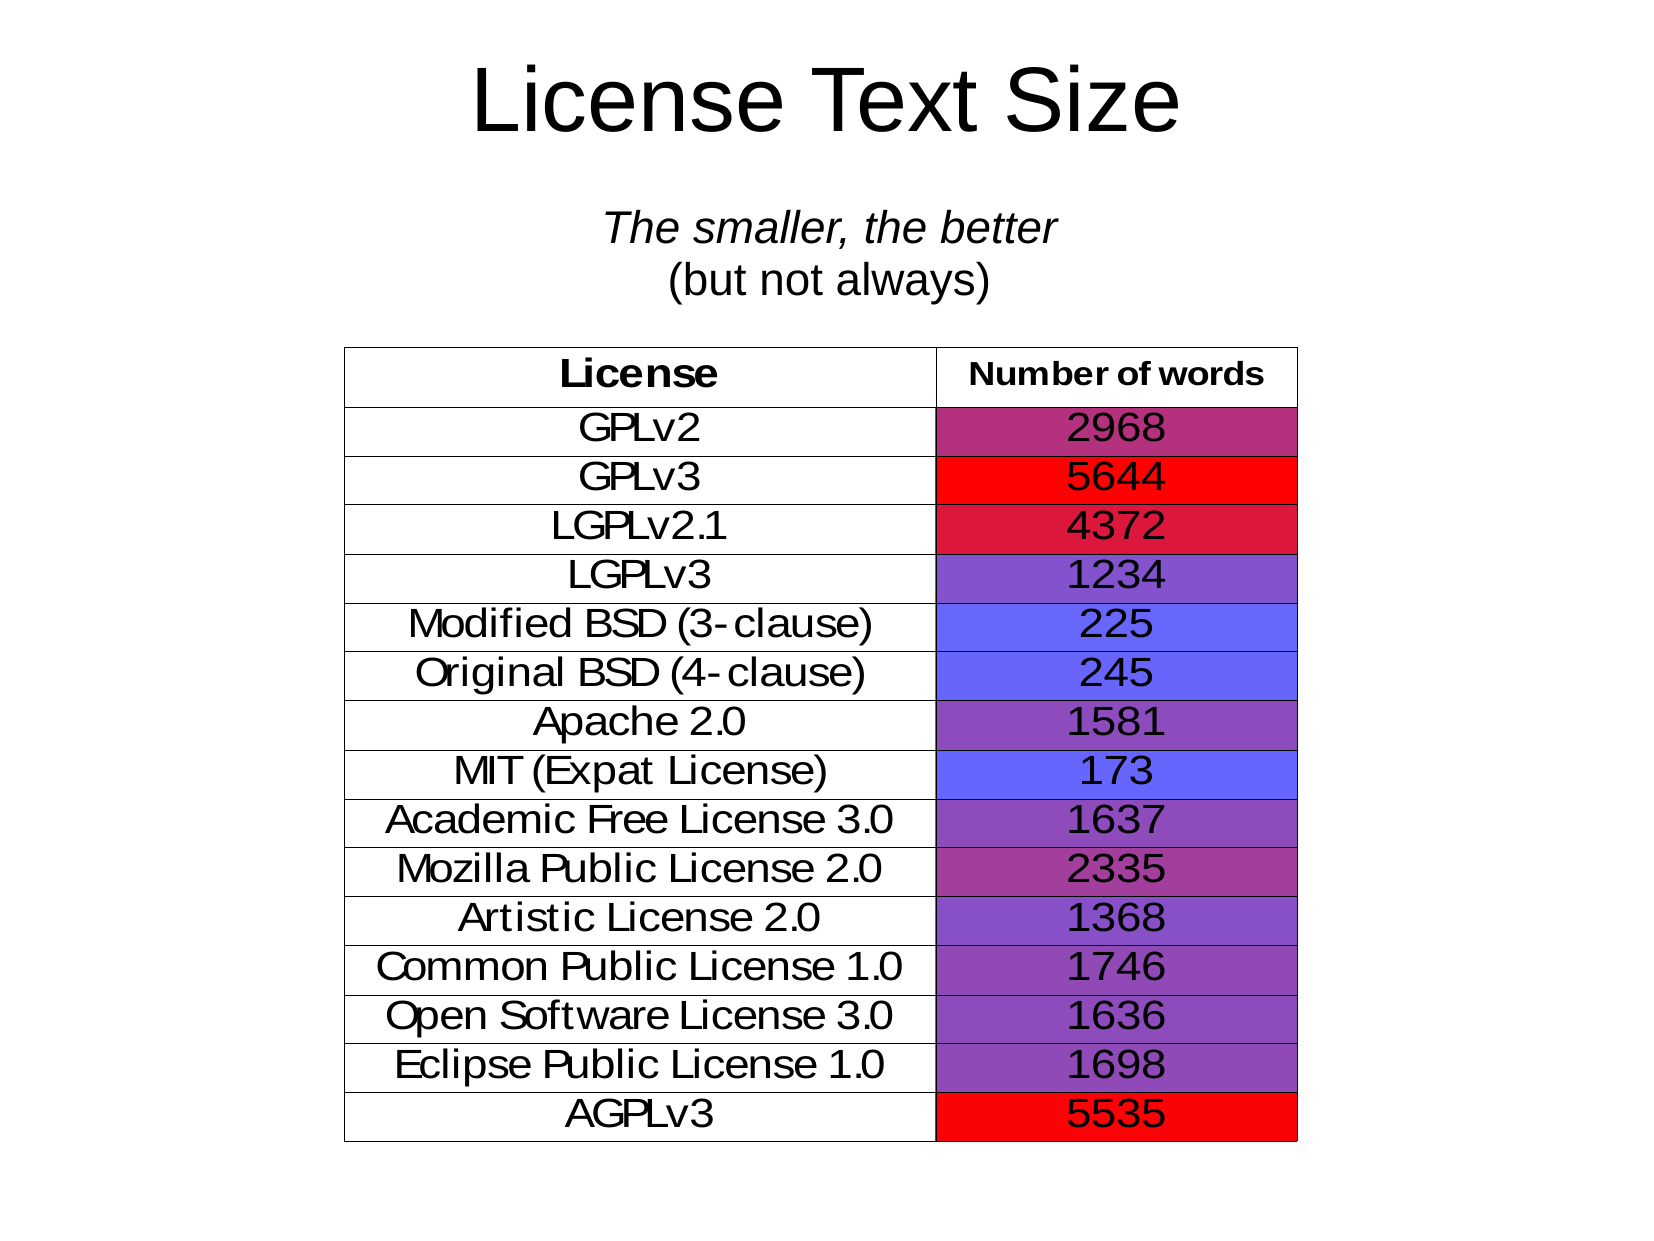

# License Text Size
The smaller, the better
(but not always)